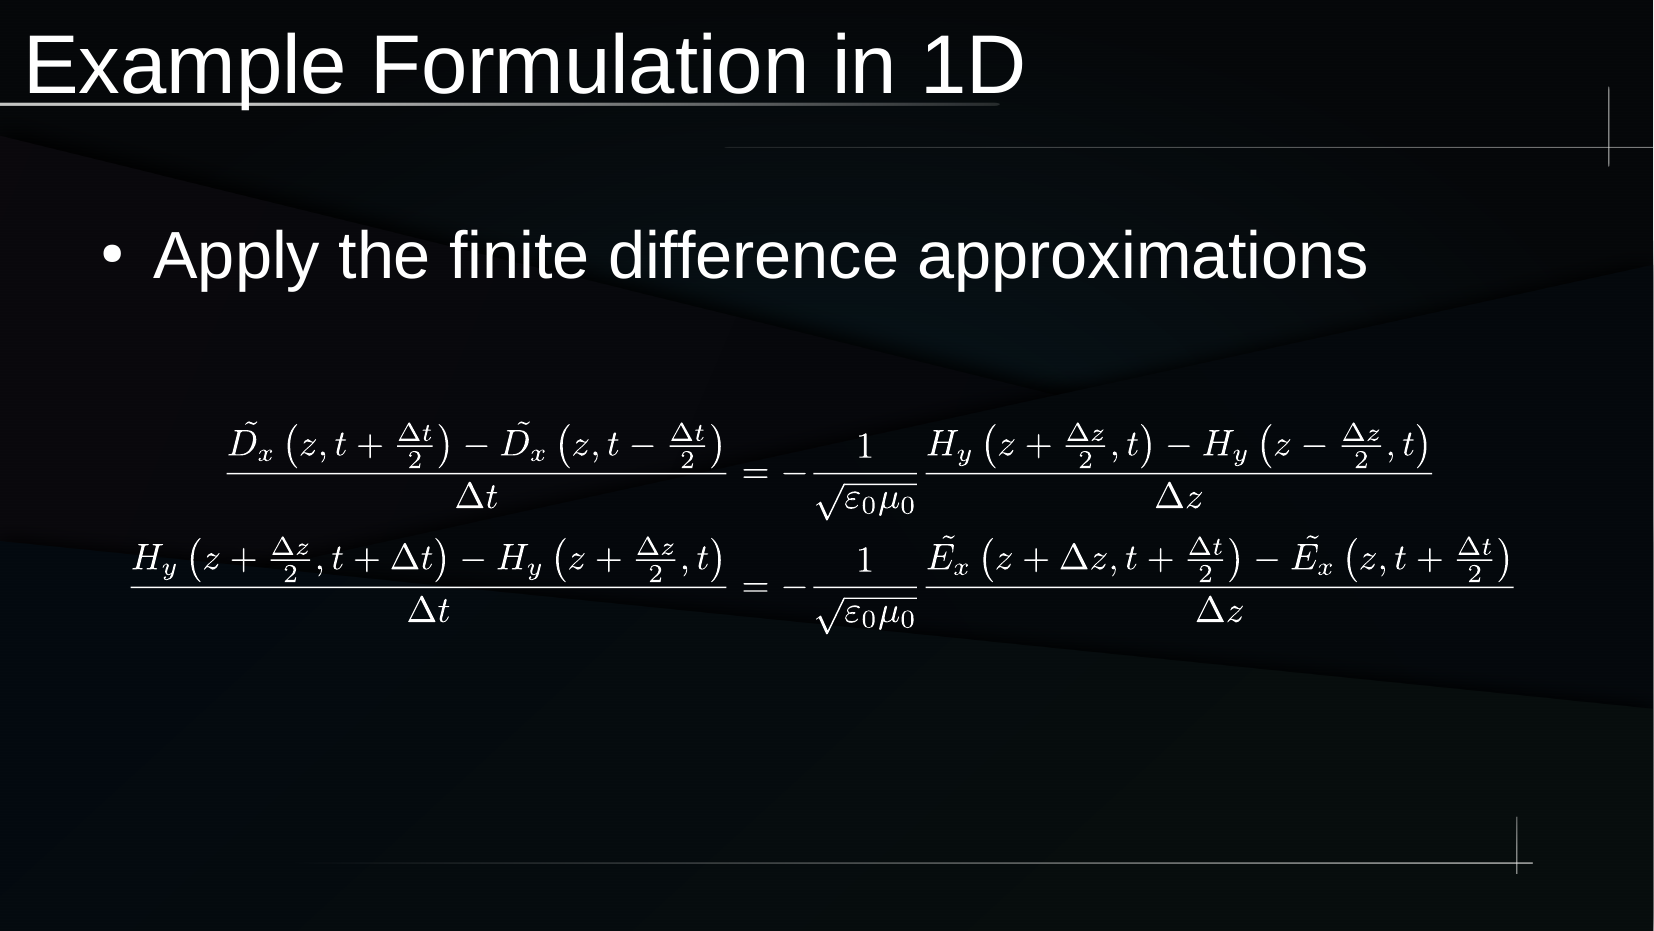

# Example Formulation in 1D
Apply the finite difference approximations